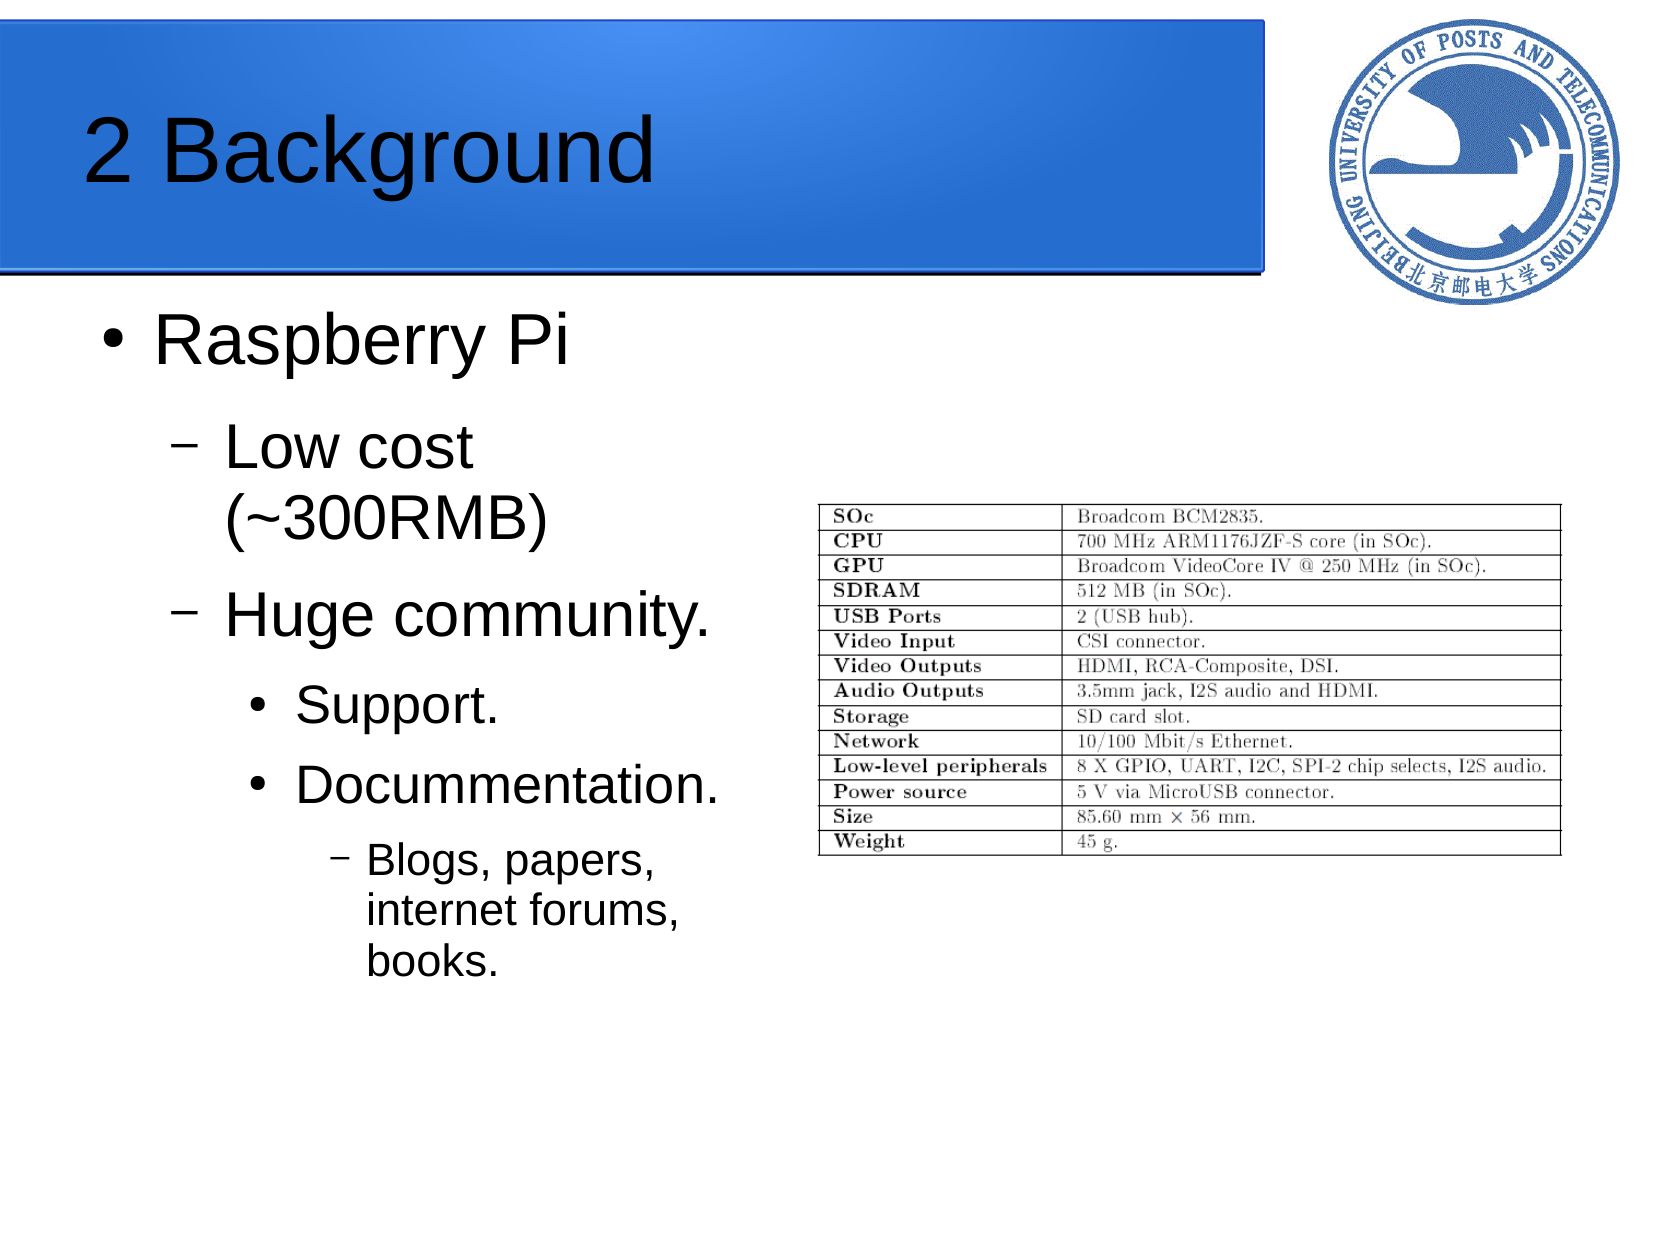

# 2 Background
Raspberry Pi
Low cost (~300RMB)
Huge community.
Support.
Docummentation.
Blogs, papers, internet forums, books.